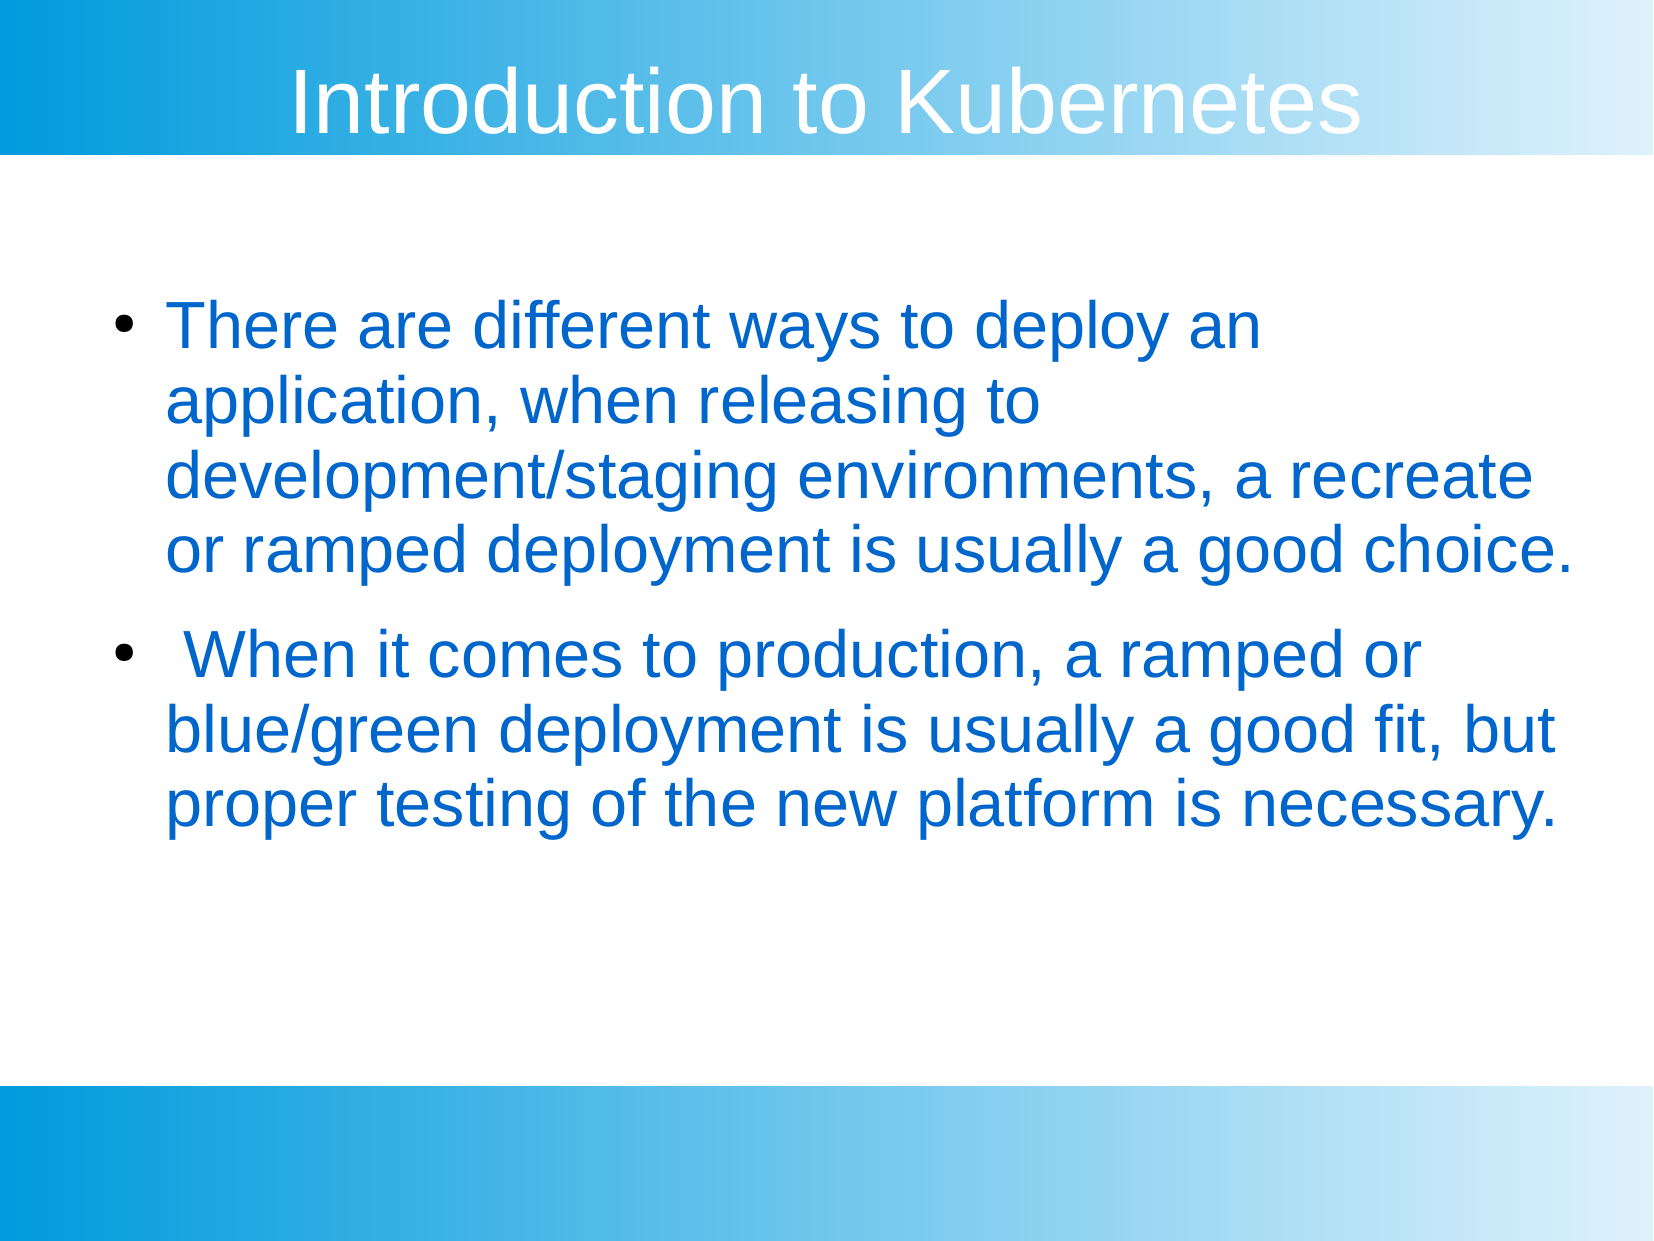

# Introduction to Kubernetes
There are different ways to deploy an application, when releasing to development/staging environments, a recreate or ramped deployment is usually a good choice.
 When it comes to production, a ramped or blue/green deployment is usually a good fit, but proper testing of the new platform is necessary.